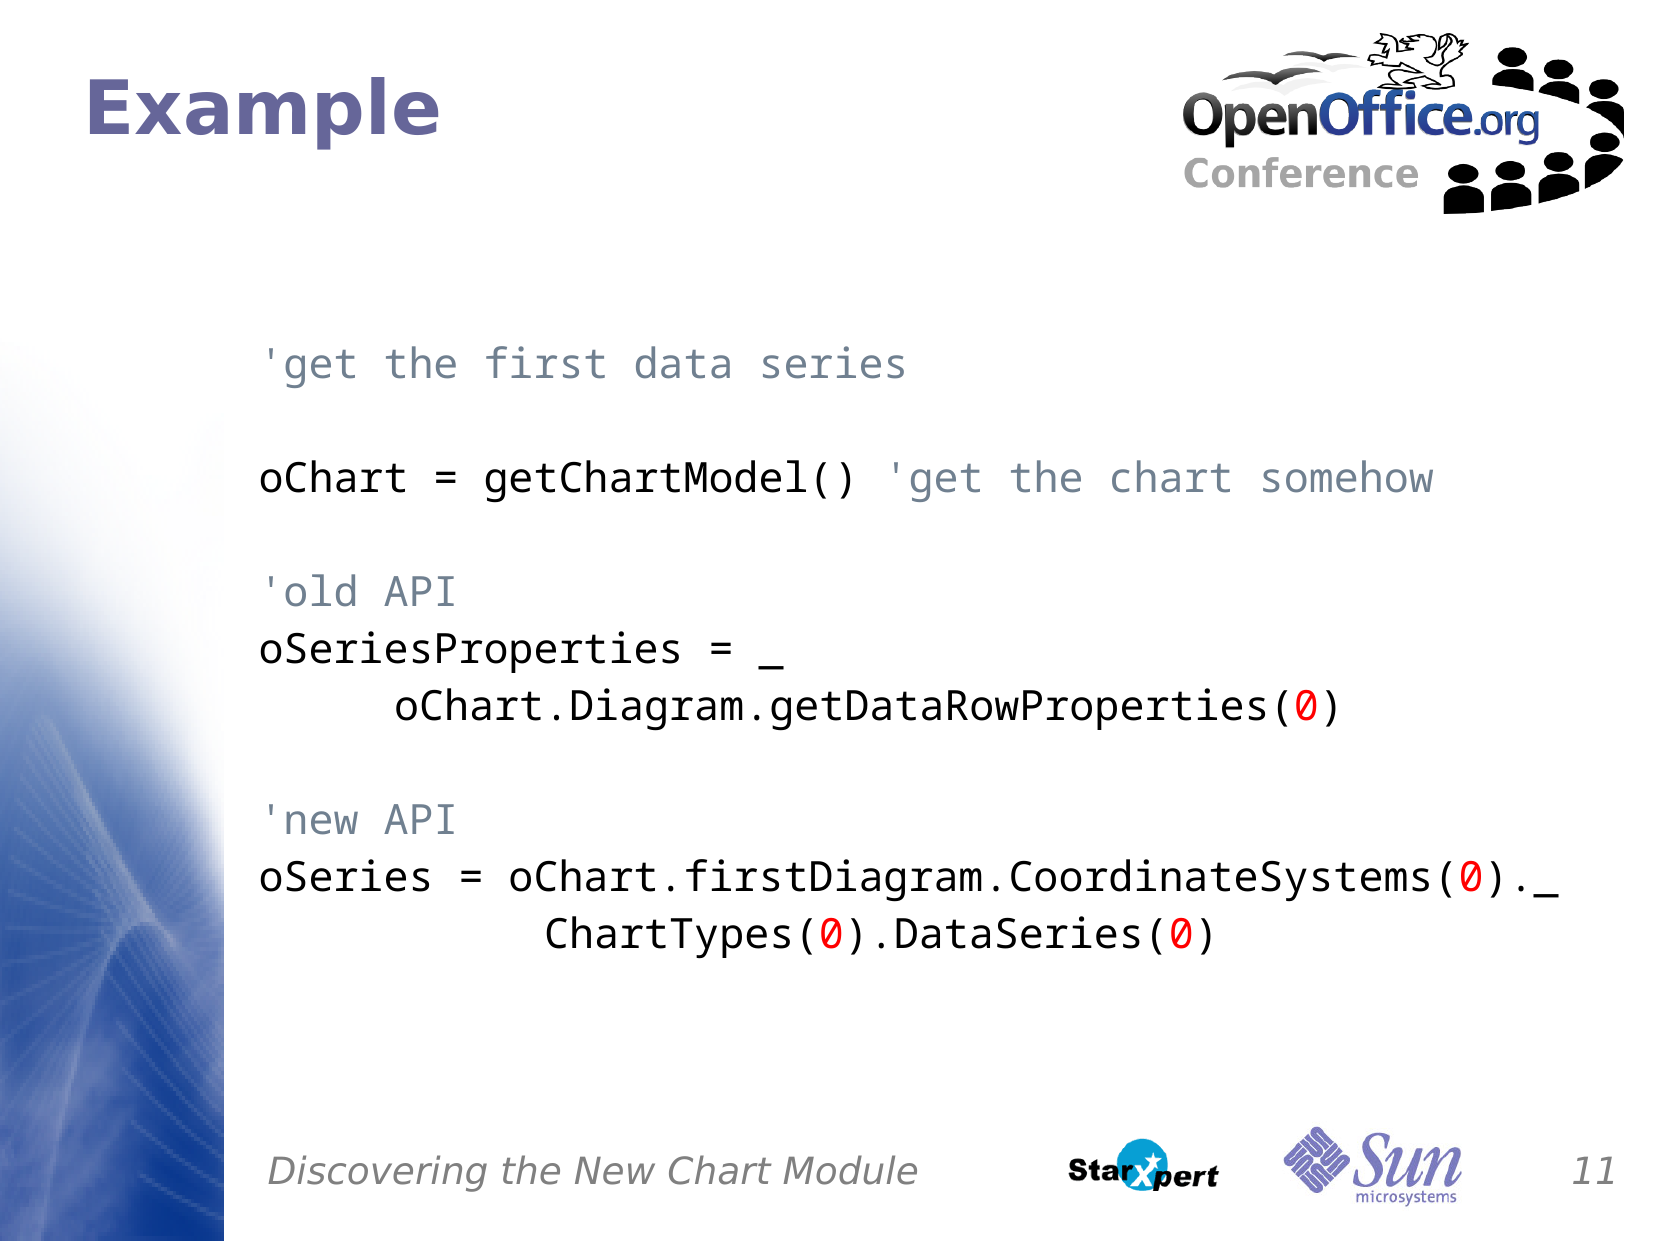

# Example
'get the first data series
oChart = getChartModel() 'get the chart somehow
'old API
oSeriesProperties = _
 oChart.Diagram.getDataRowProperties(0)
'new API
oSeries = oChart.firstDiagram.CoordinateSystems(0)._
 ChartTypes(0).DataSeries(0)